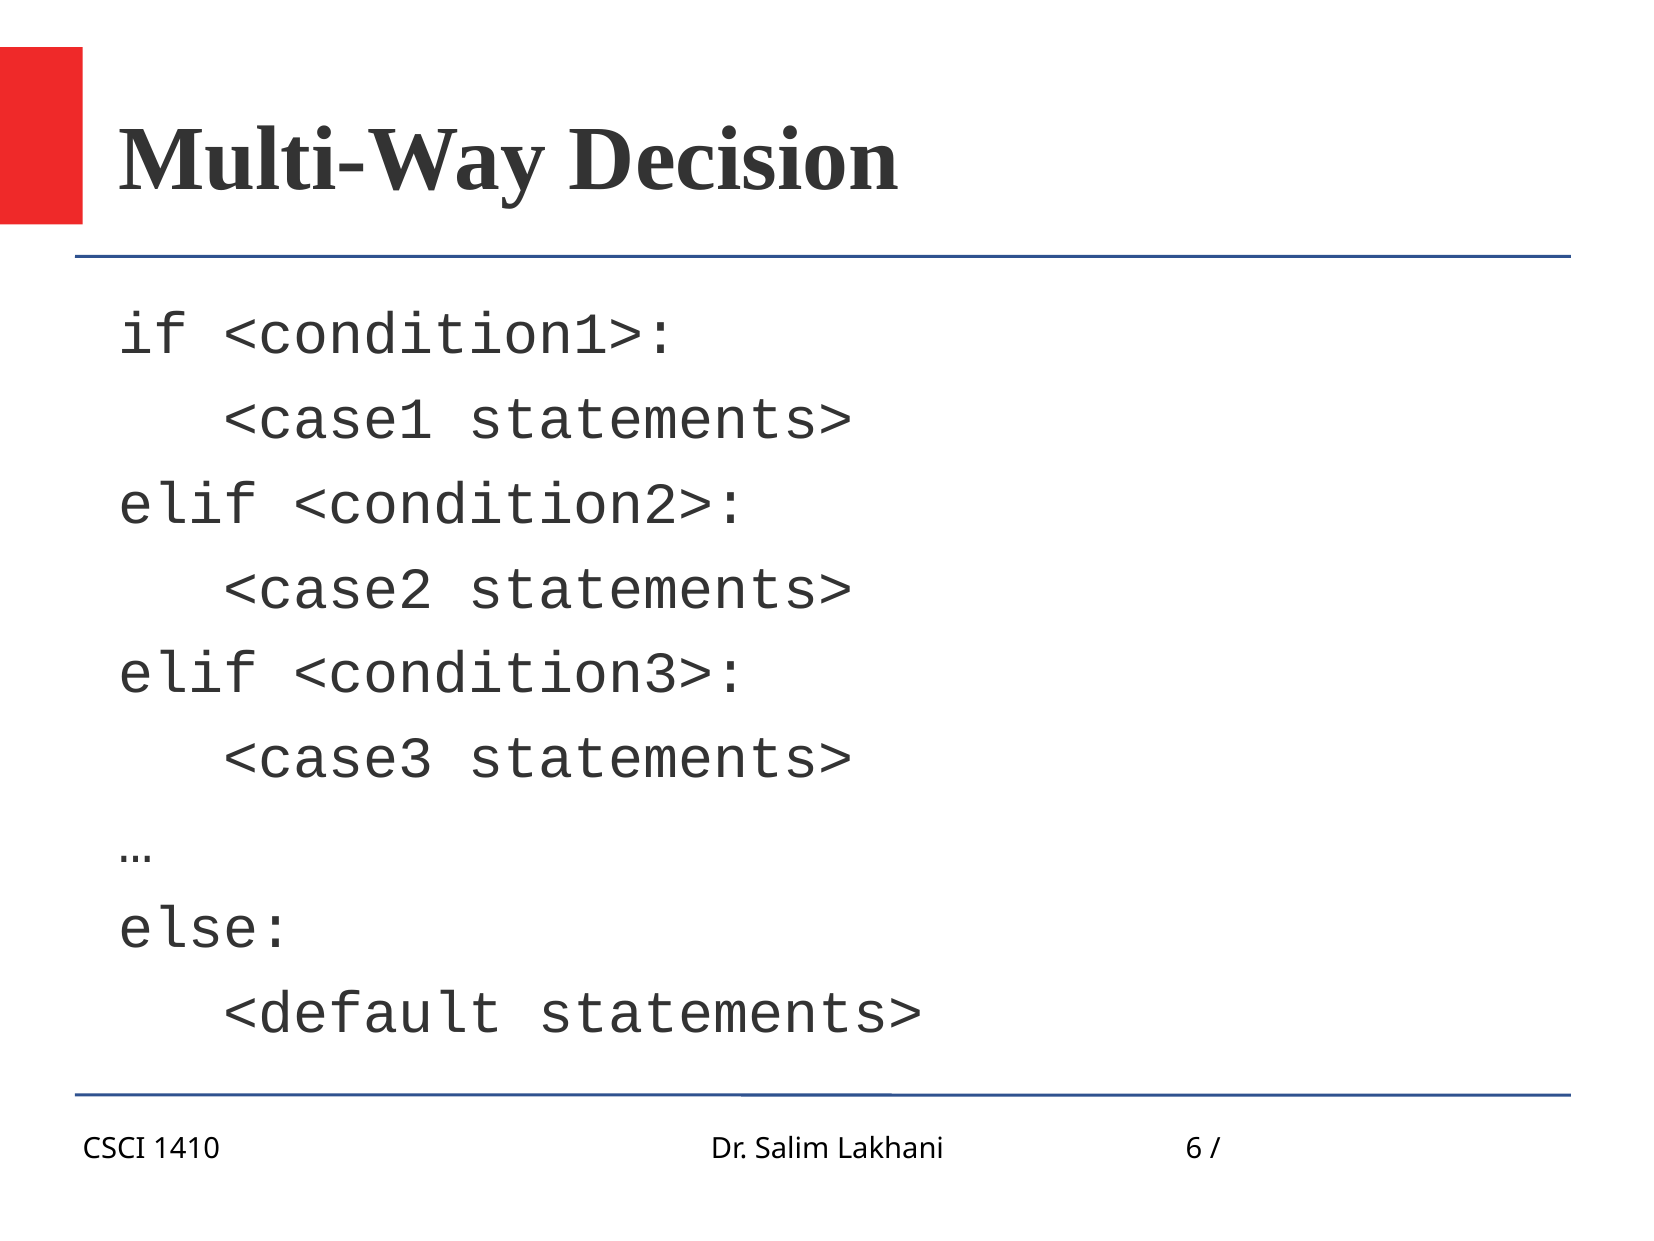

# Multi-Way Decision
if <condition1>:
 <case1 statements>
elif <condition2>:
 <case2 statements>
elif <condition3>:
 <case3 statements>
…
else:
 <default statements>
CSCI 1410
Dr. Salim Lakhani